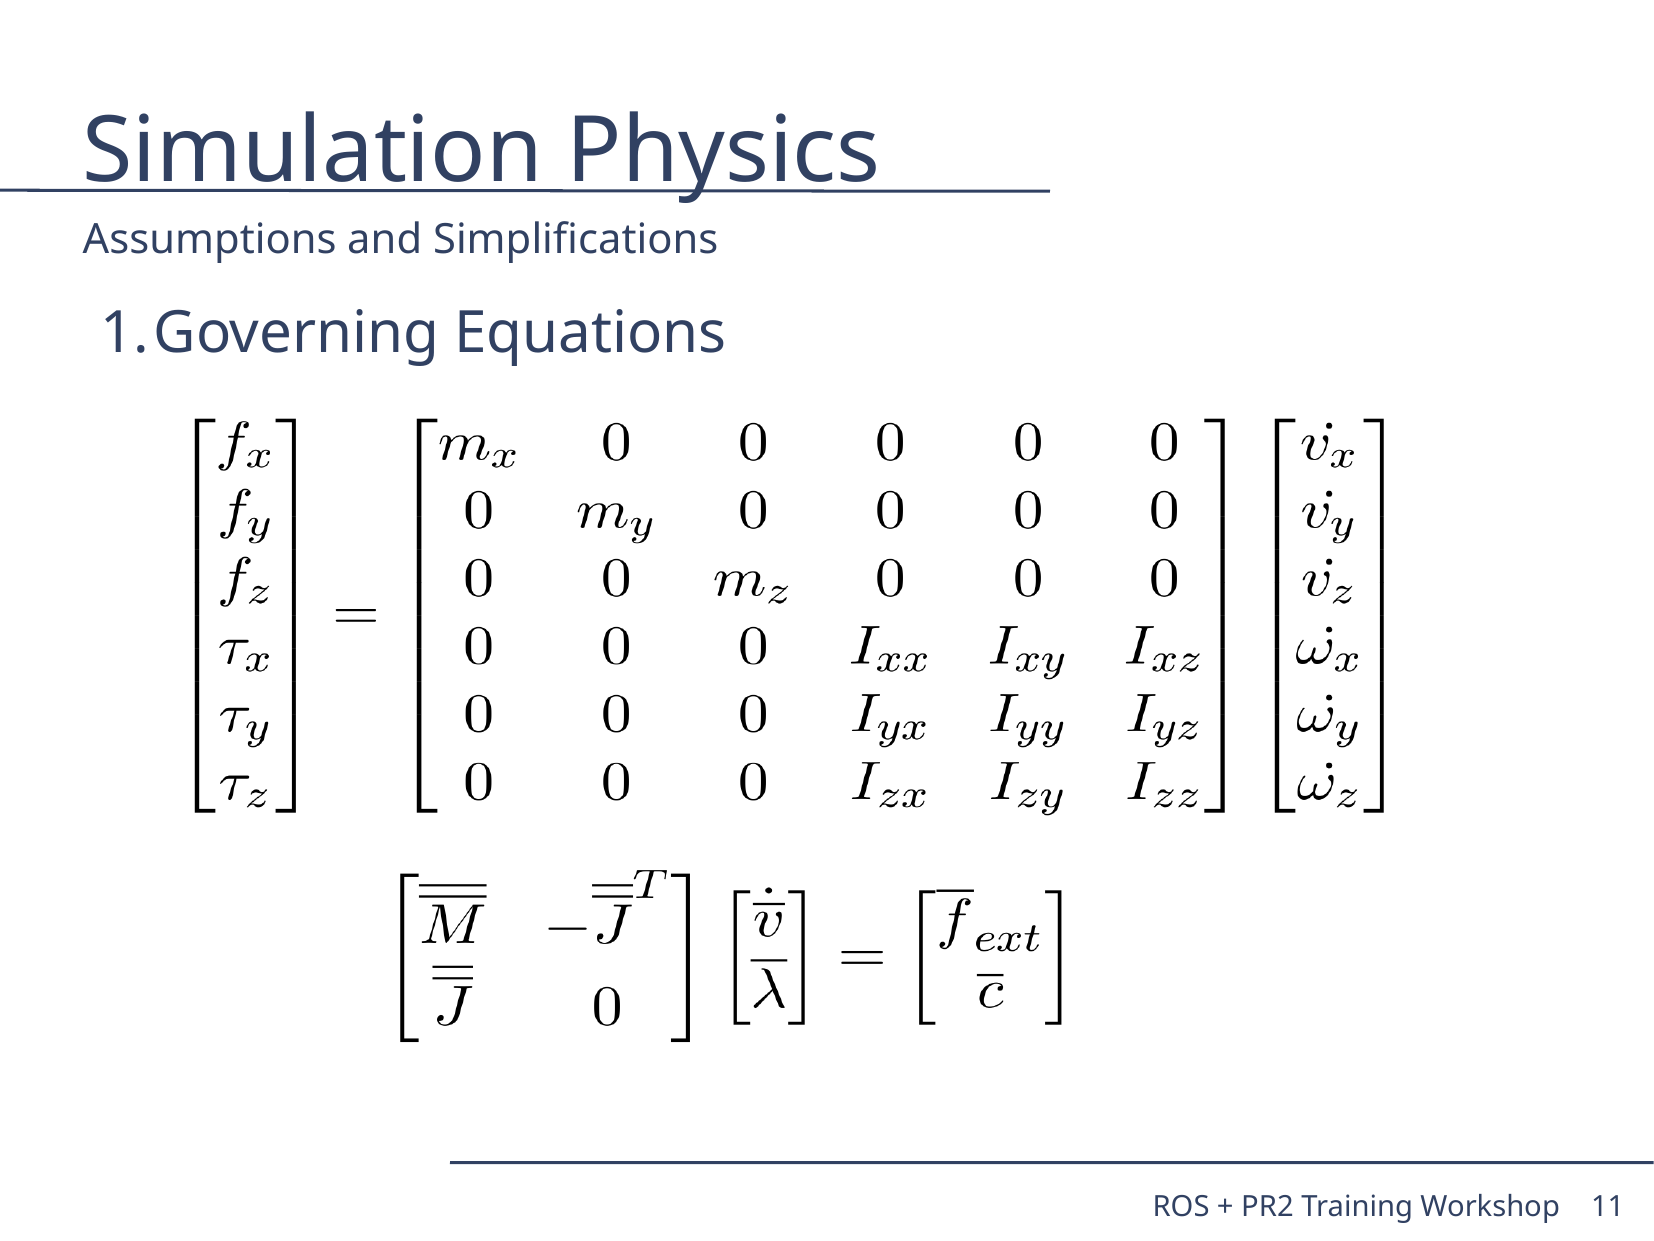

# Simulation Physics Assumptions and Simplifications
Governing Equations